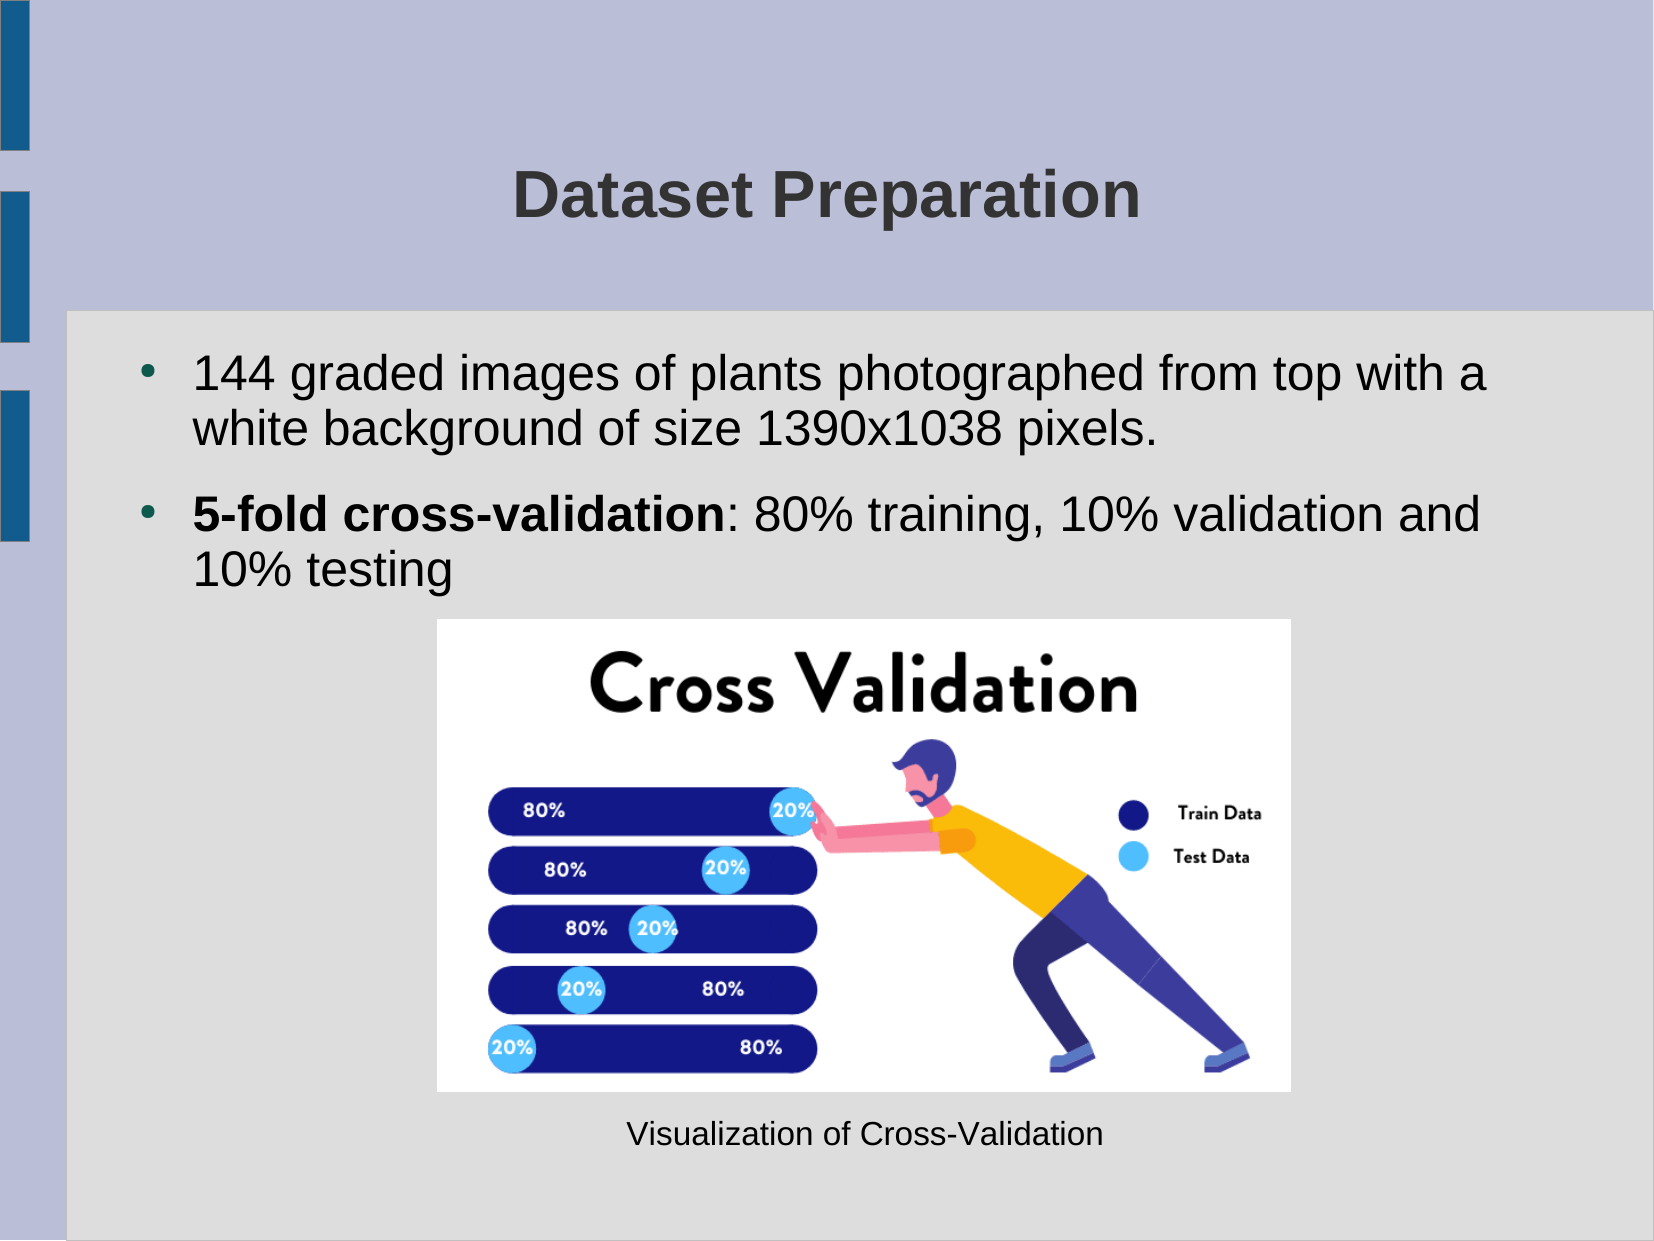

# Dataset Preparation
144 graded images of plants photographed from top with a white background of size 1390x1038 pixels.
5-fold cross-validation: 80% training, 10% validation and 10% testing
Visualization of Cross-Validation